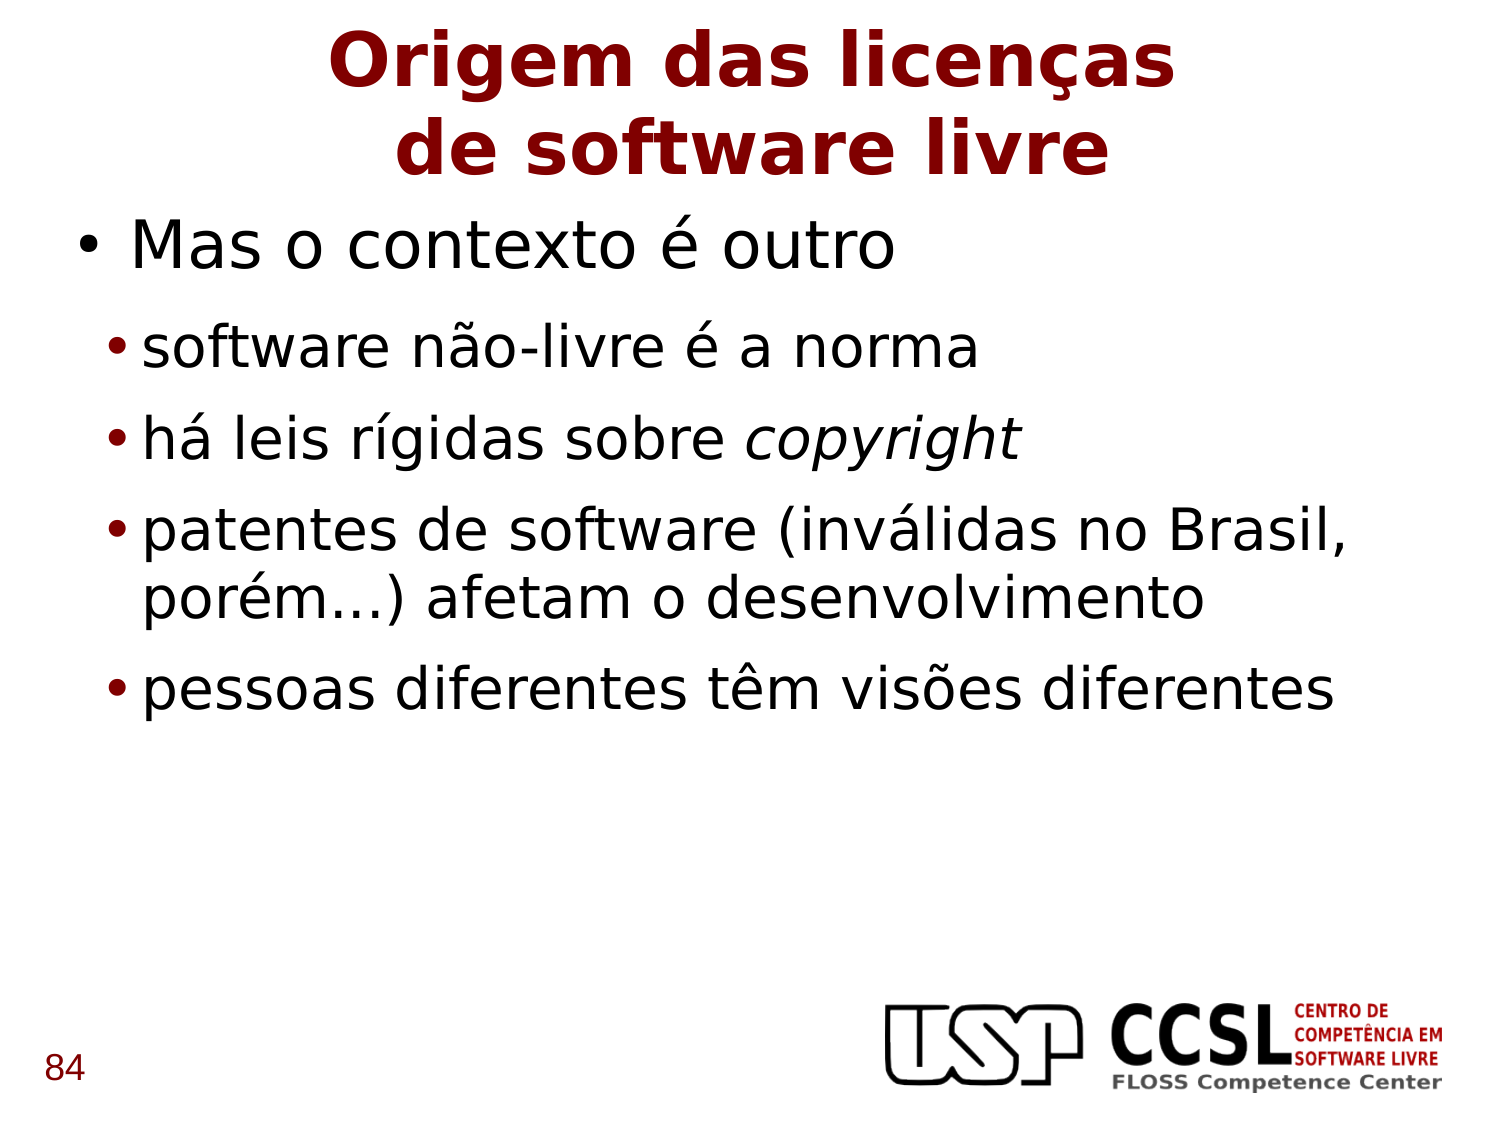

# Origem das licenças de software livre
Mas o contexto é outro
software não-livre é a norma
há leis rígidas sobre copyright
patentes de software (inválidas no Brasil, porém...) afetam o desenvolvimento
pessoas diferentes têm visões diferentes